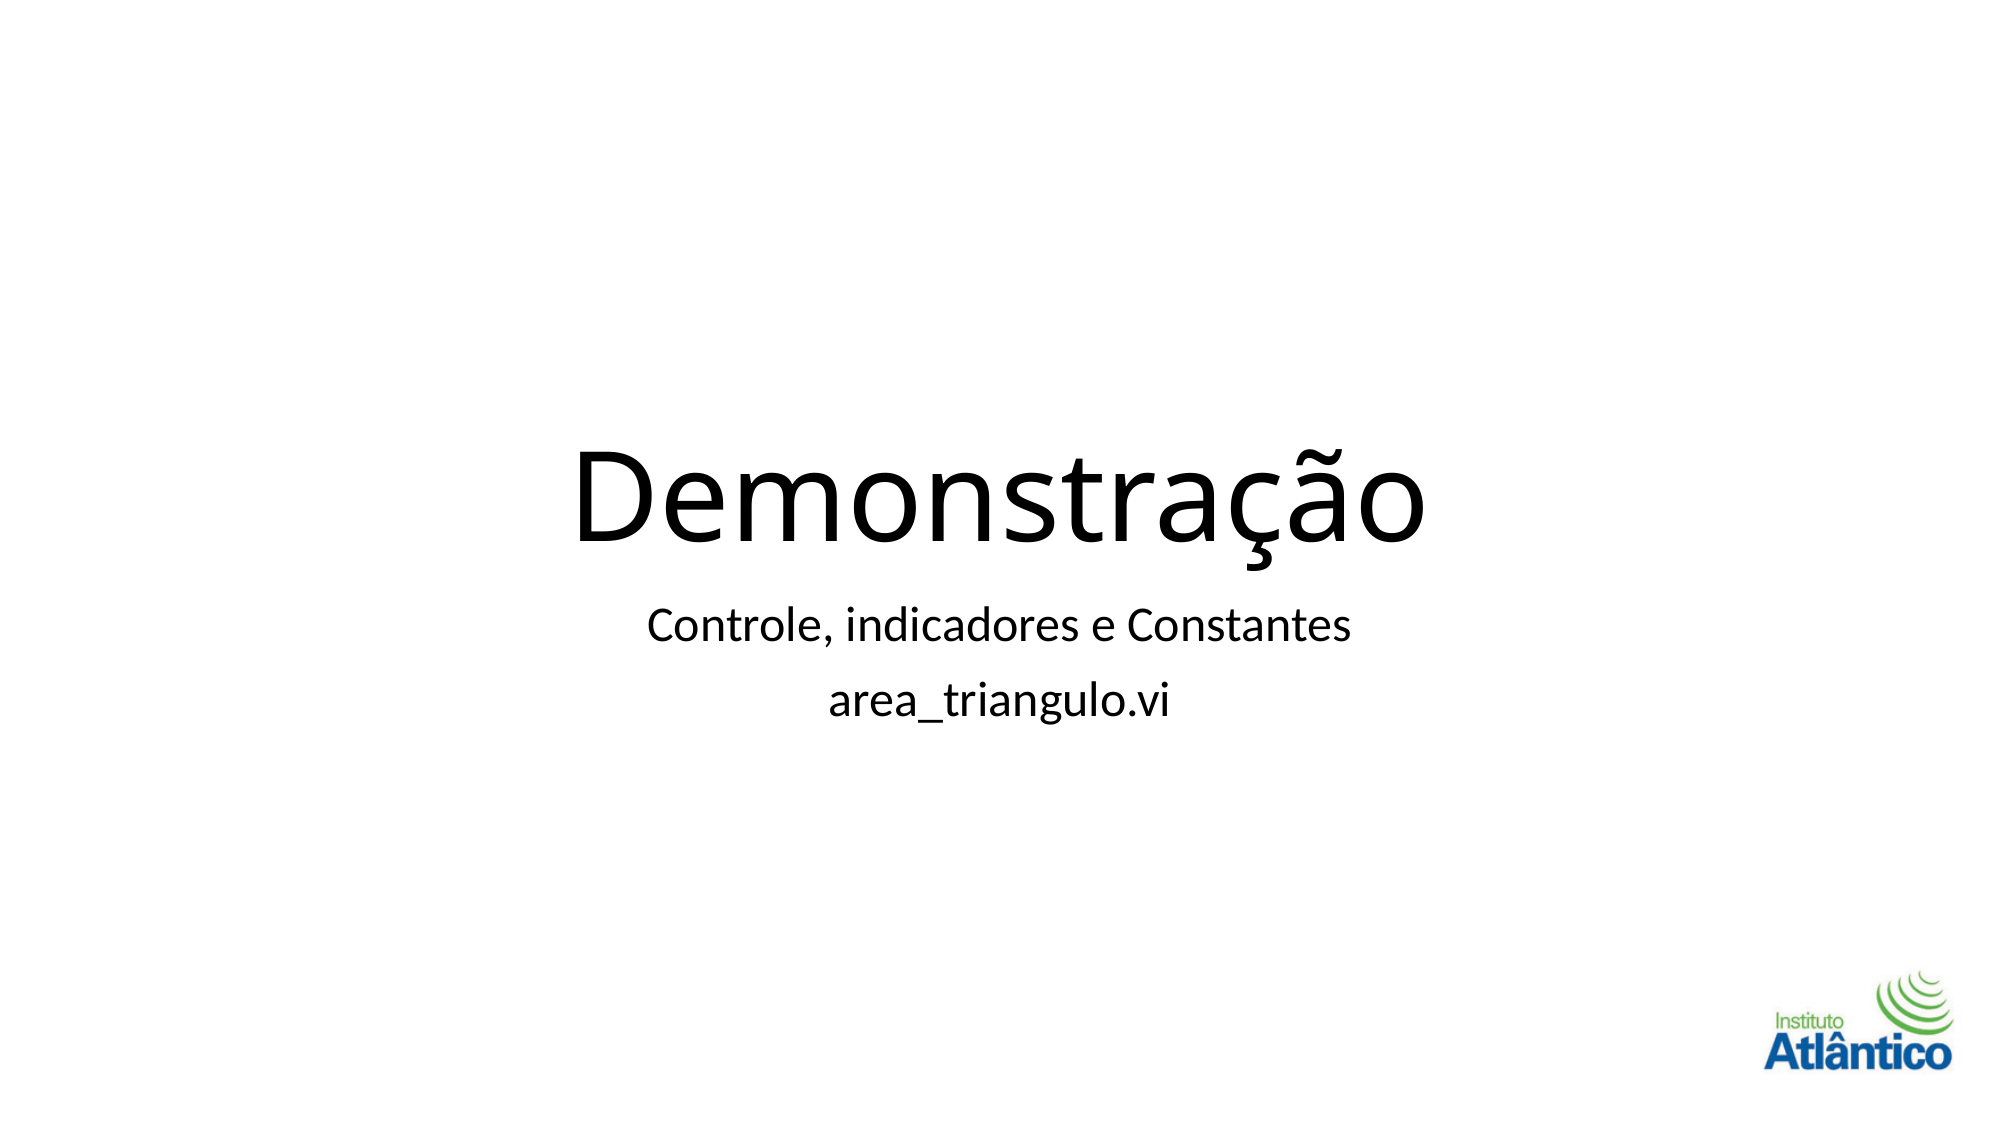

# Demonstração
Controle, indicadores e Constantes
area_triangulo.vi